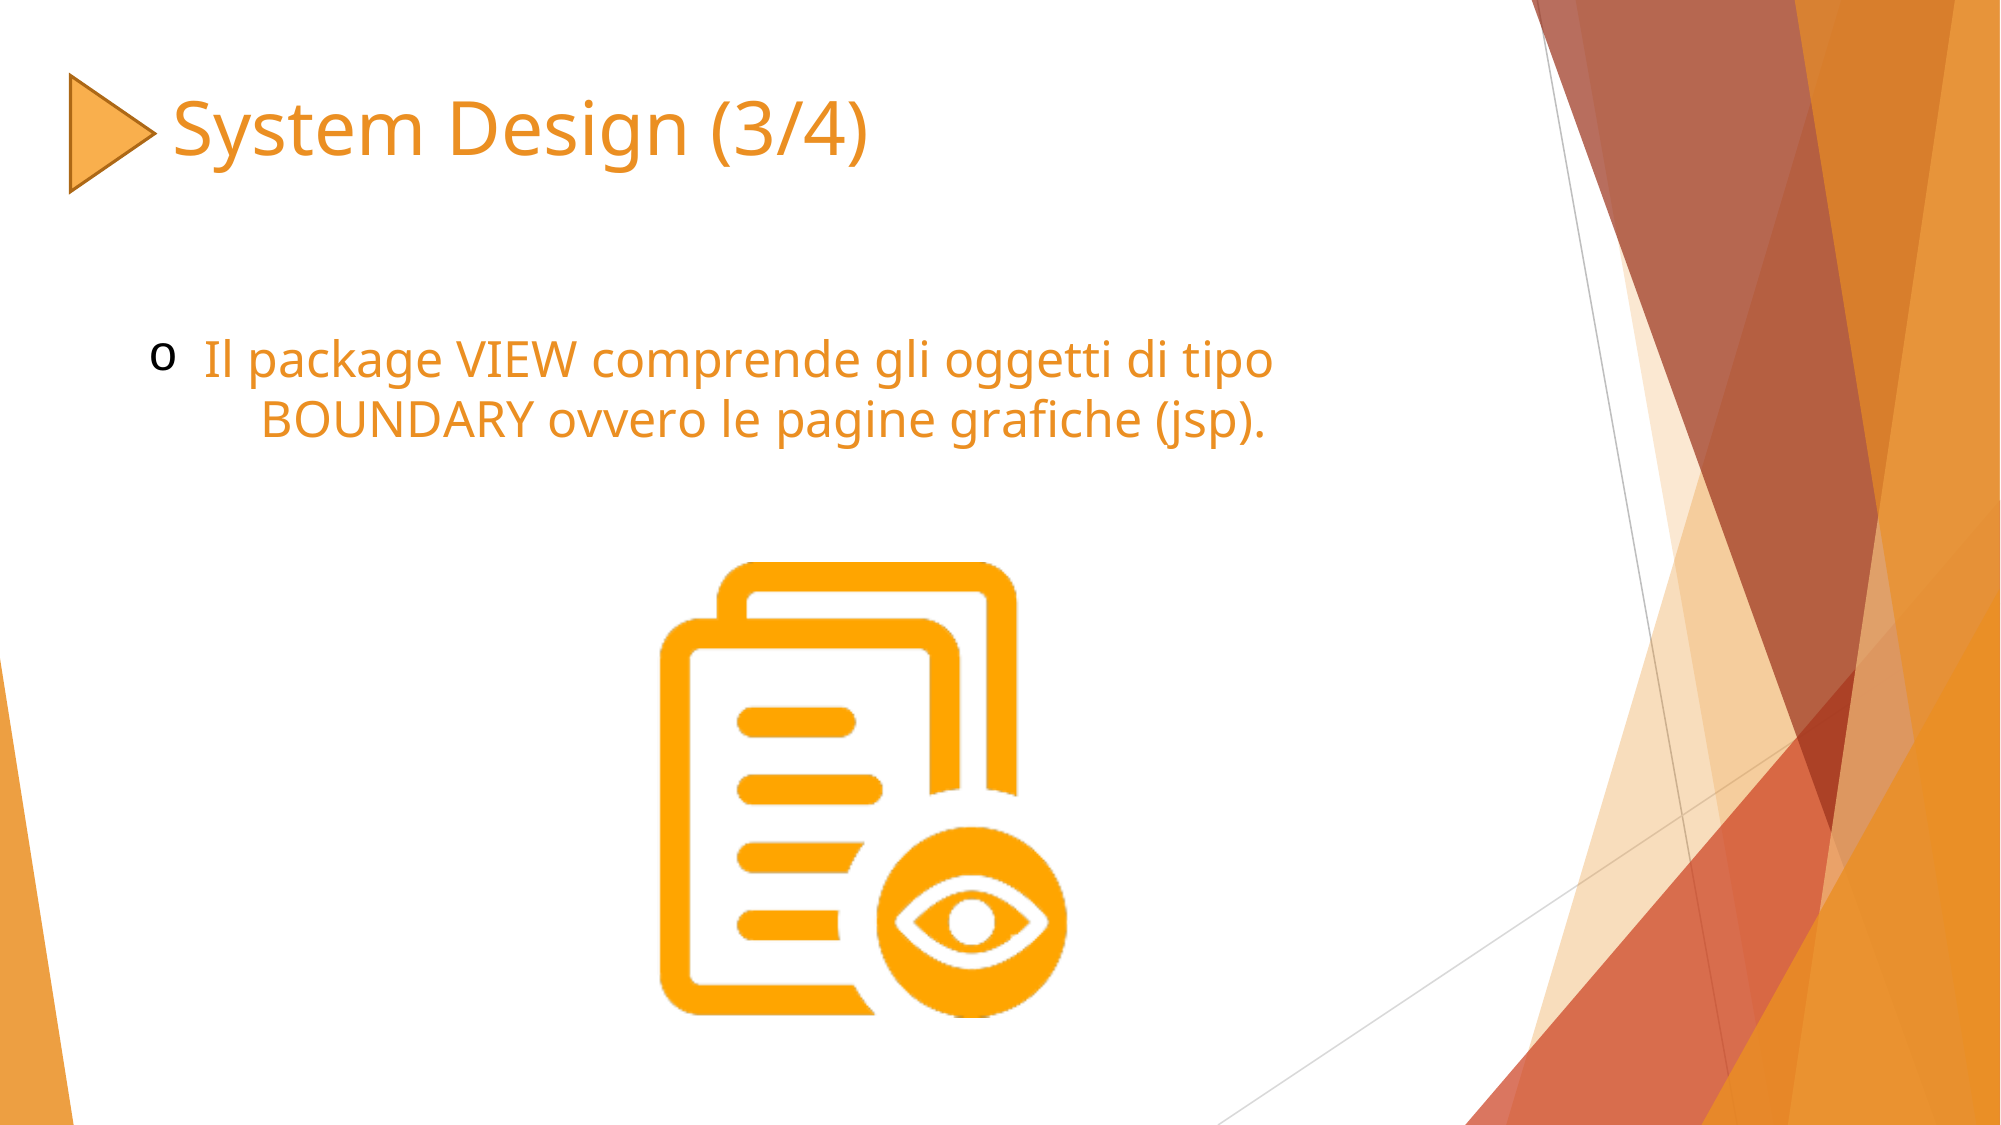

System Design (3/4)
Il package VIEW comprende gli oggetti di tipo BOUNDARY ovvero le pagine grafiche (jsp).